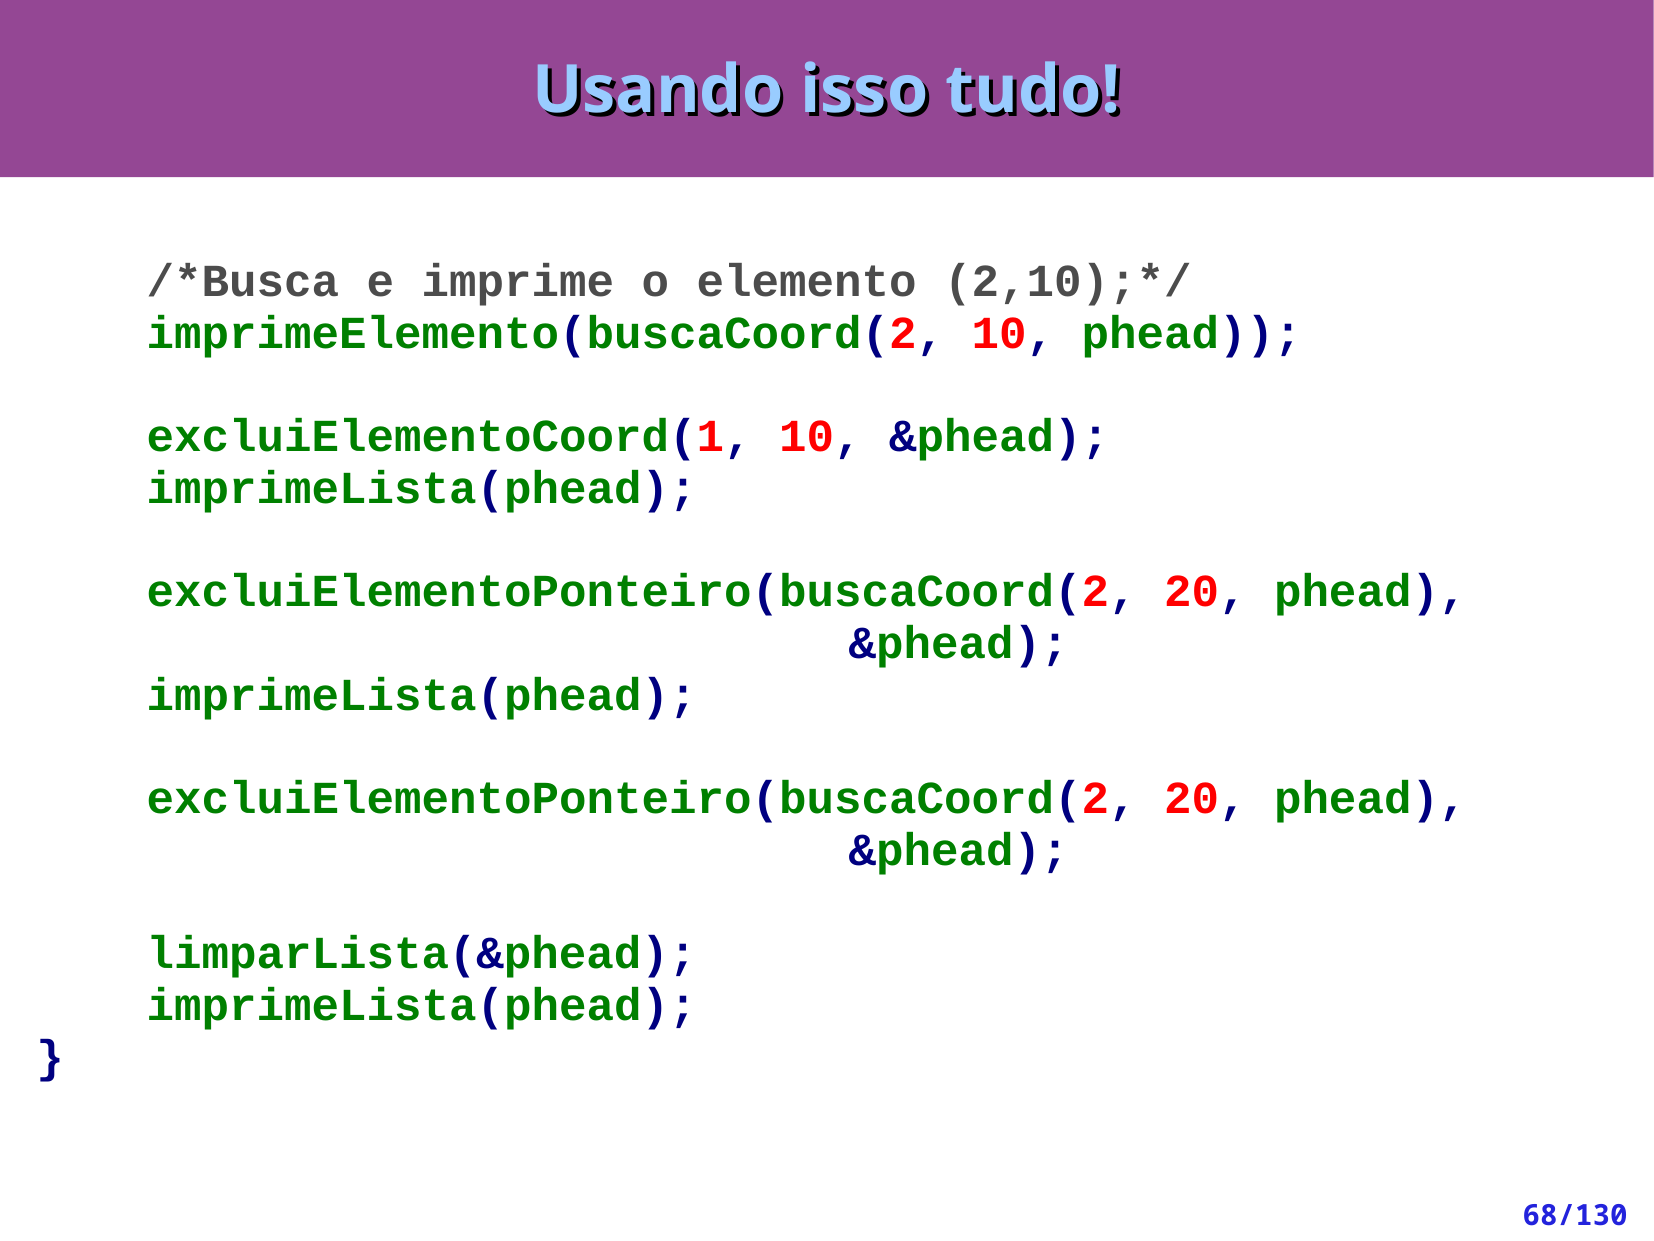

# Usando isso tudo!
 /*Busca e imprime o elemento (2,10);*/
 imprimeElemento(buscaCoord(2, 10, phead));
 excluiElementoCoord(1, 10, &phead);
 imprimeLista(phead);
 excluiElementoPonteiro(buscaCoord(2, 20, phead),
											&phead);
 imprimeLista(phead);
 excluiElementoPonteiro(buscaCoord(2, 20, phead),
											&phead);
 limparLista(&phead);
 imprimeLista(phead);
}
68